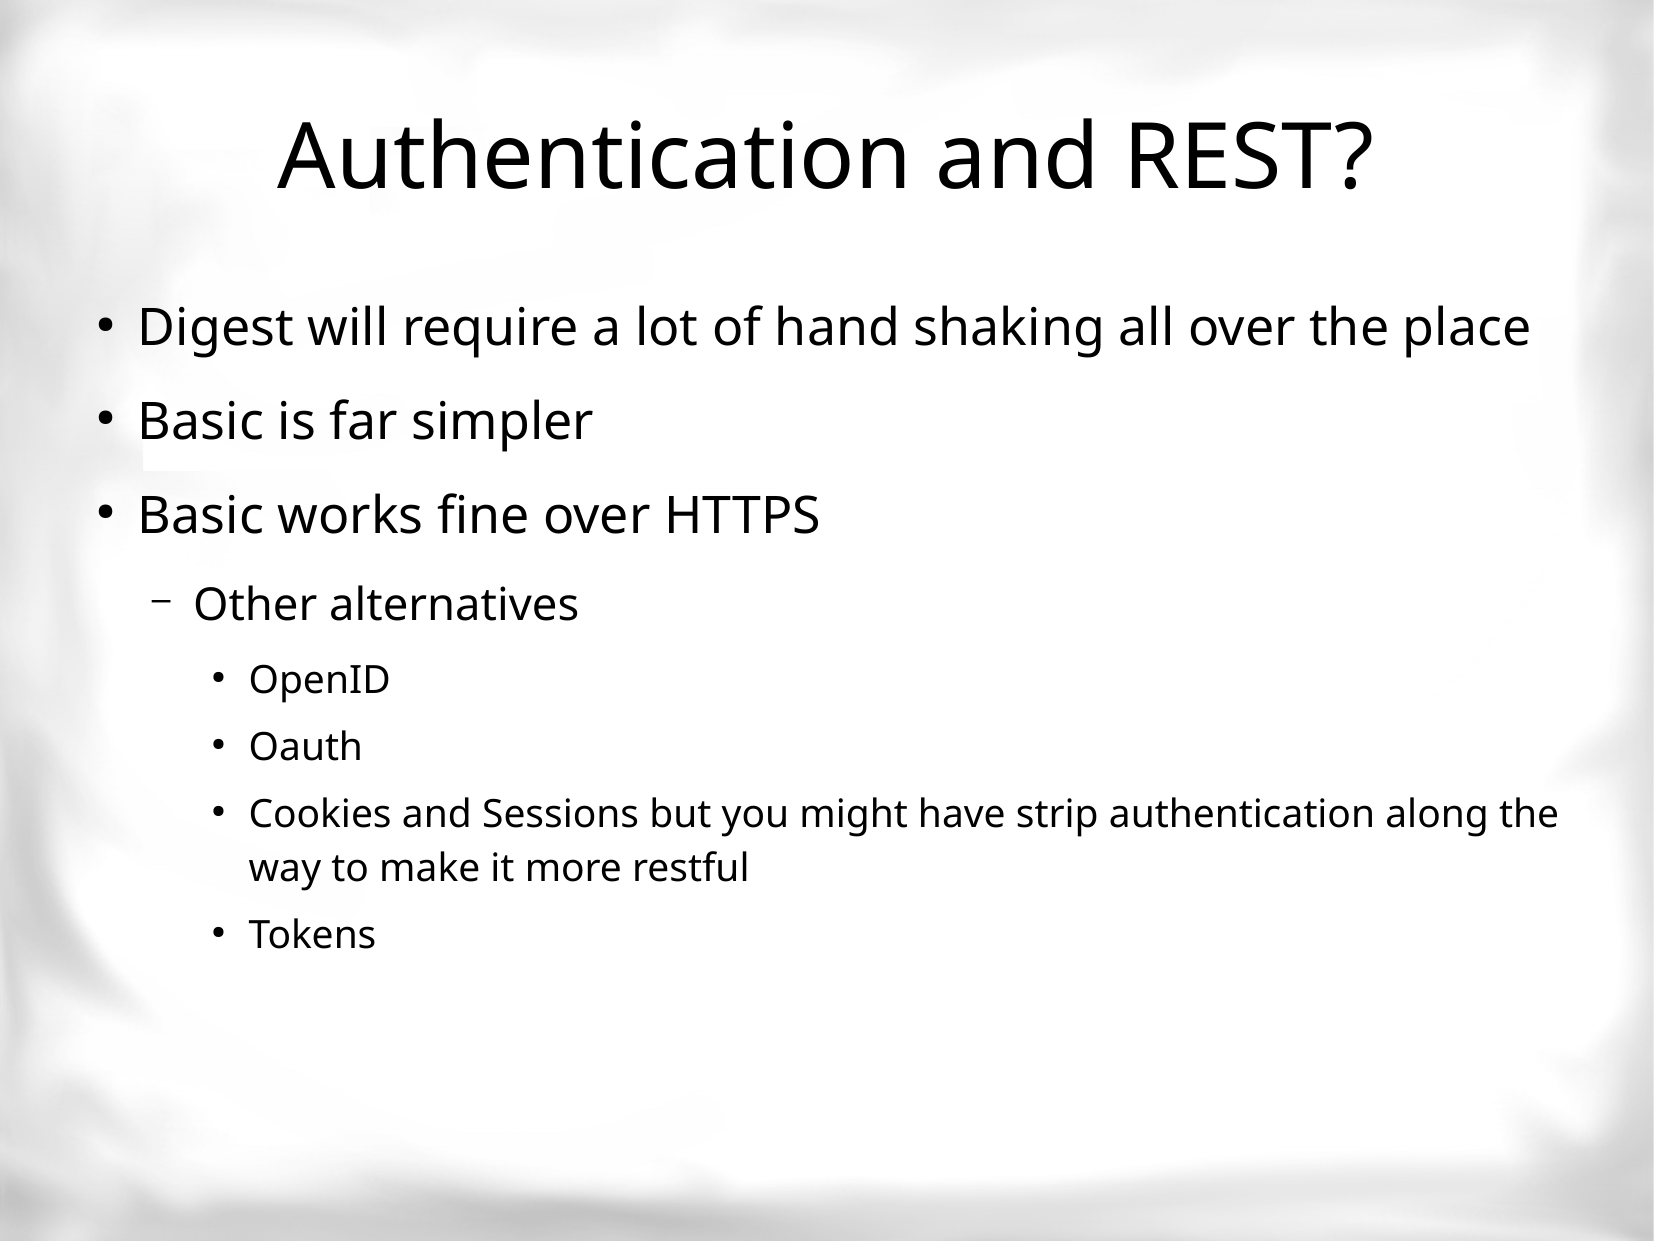

# Authentication and REST?
Digest will require a lot of hand shaking all over the place
Basic is far simpler
Basic works fine over HTTPS
Other alternatives
OpenID
Oauth
Cookies and Sessions but you might have strip authentication along the way to make it more restful
Tokens